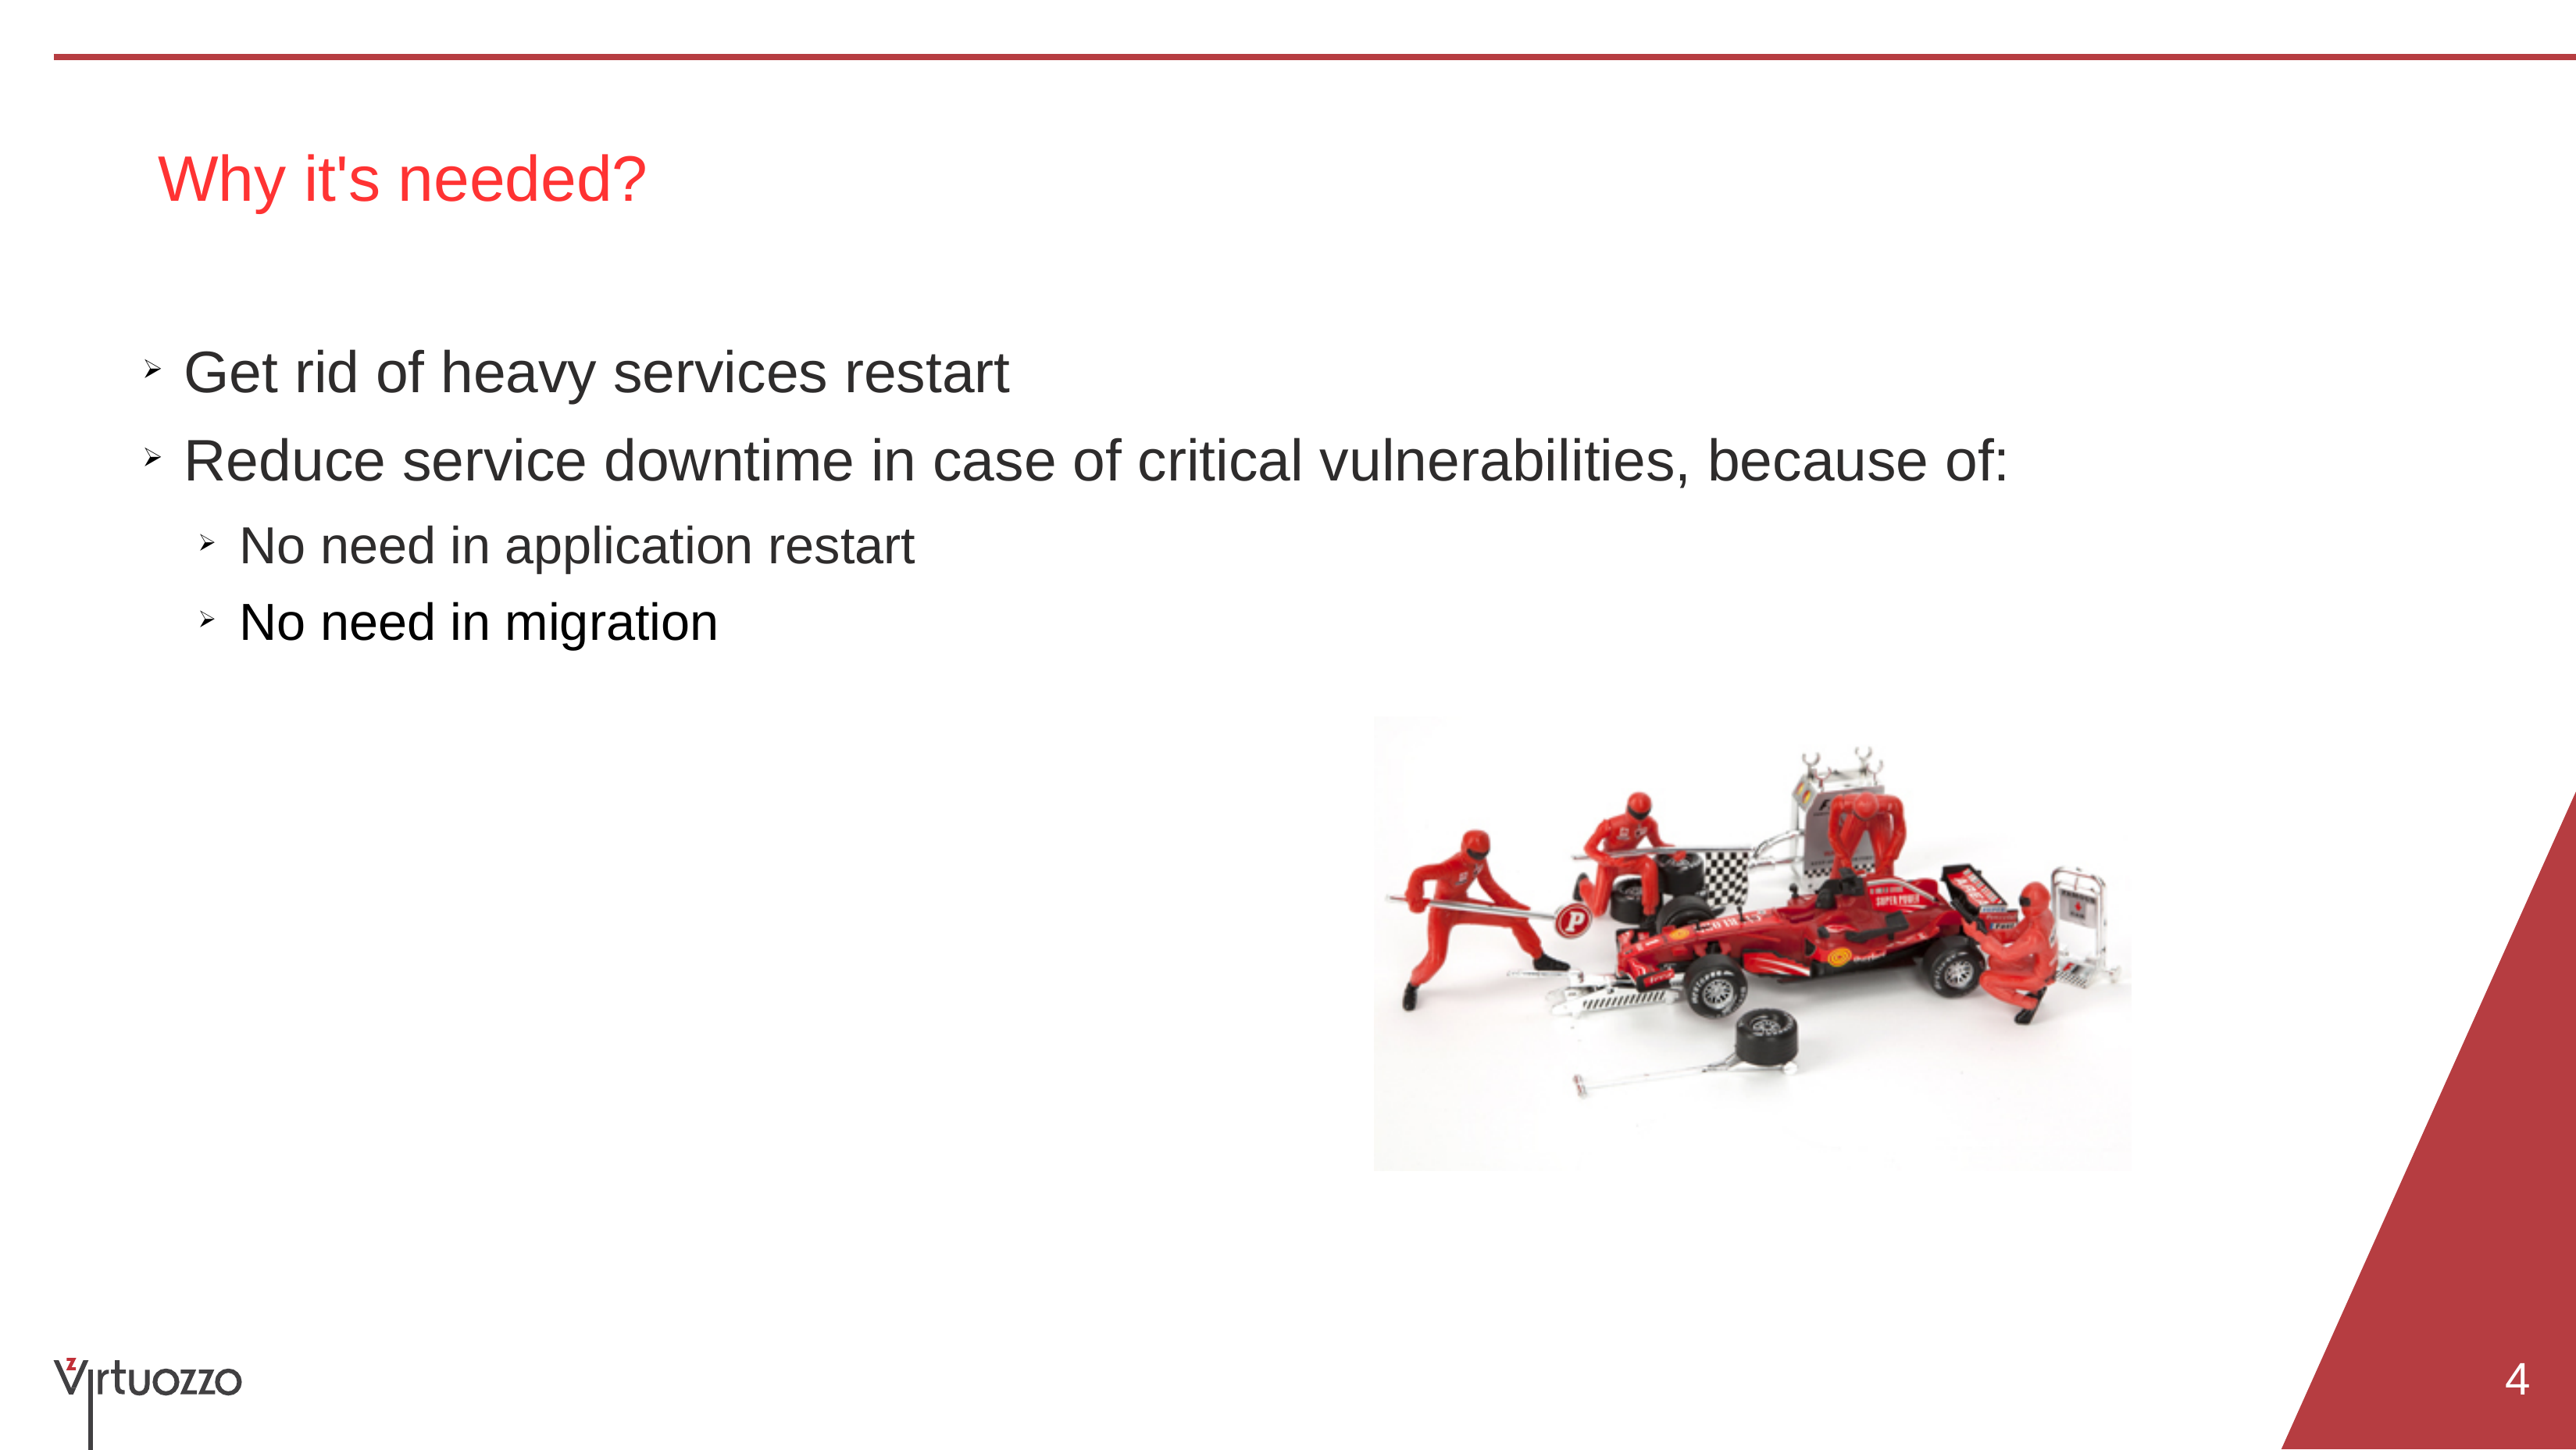

# Why it's needed?
Get rid of heavy services restart
Reduce service downtime in case of critical vulnerabilities, because of:
No need in application restart
No need in migration